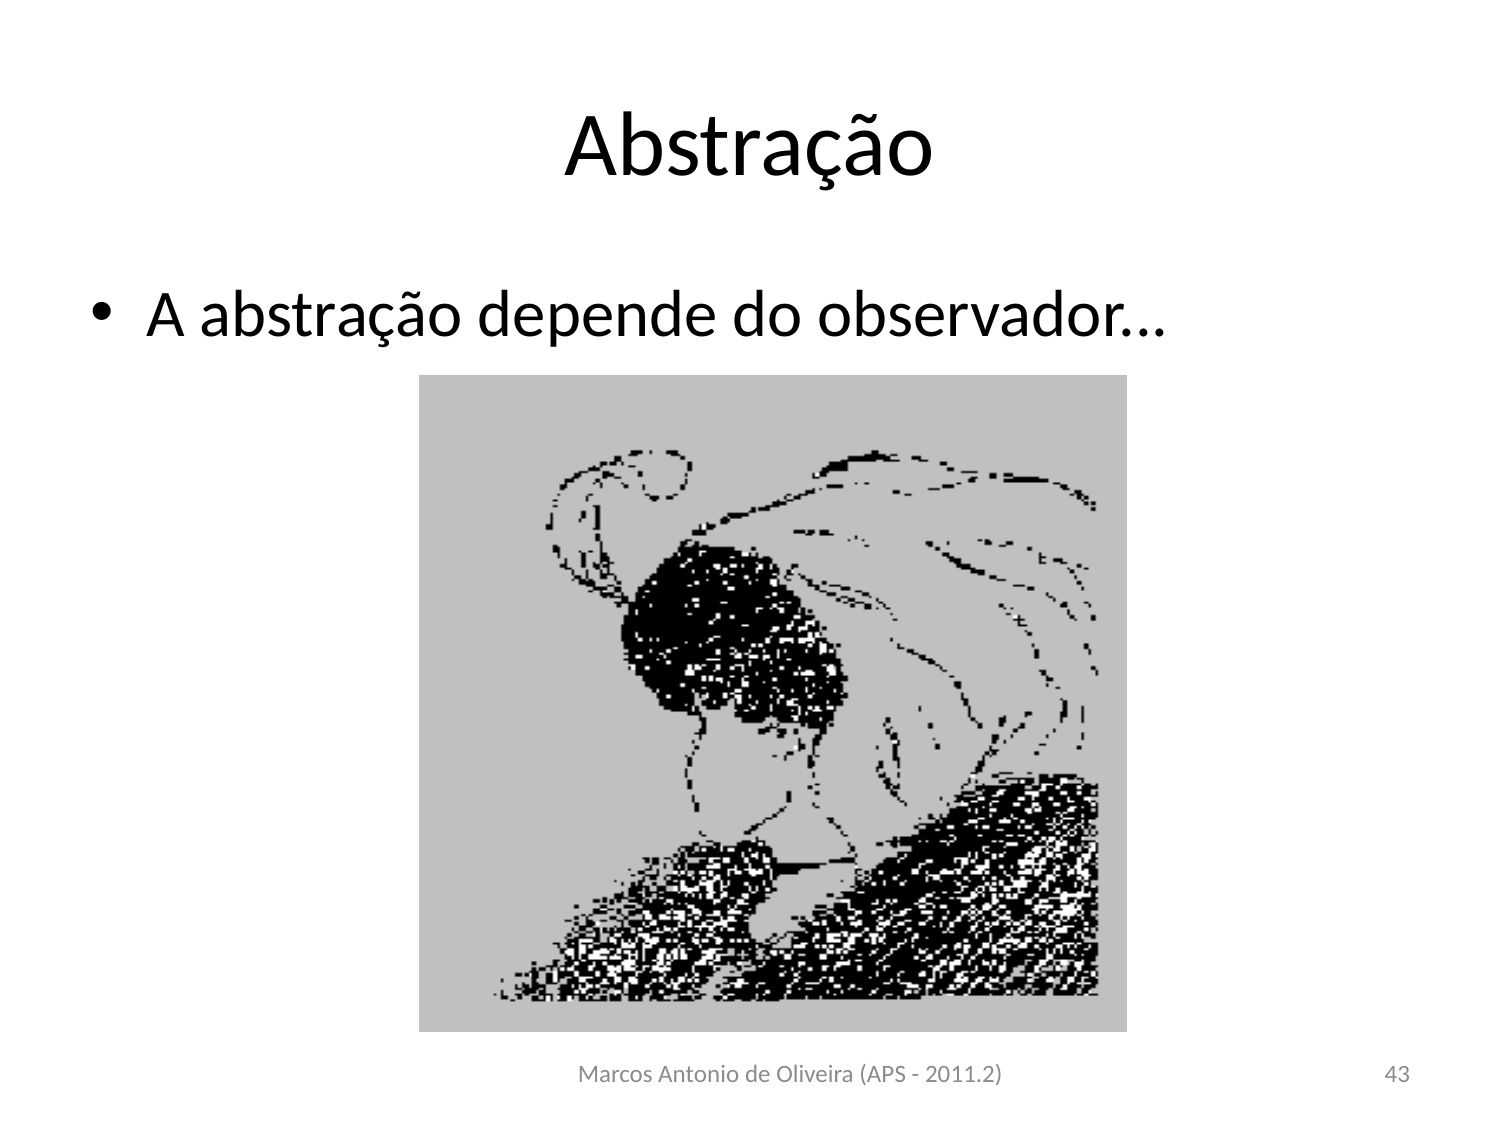

# Abstração
A abstração depende do observador...
Marcos Antonio de Oliveira (APS - 2011.2)